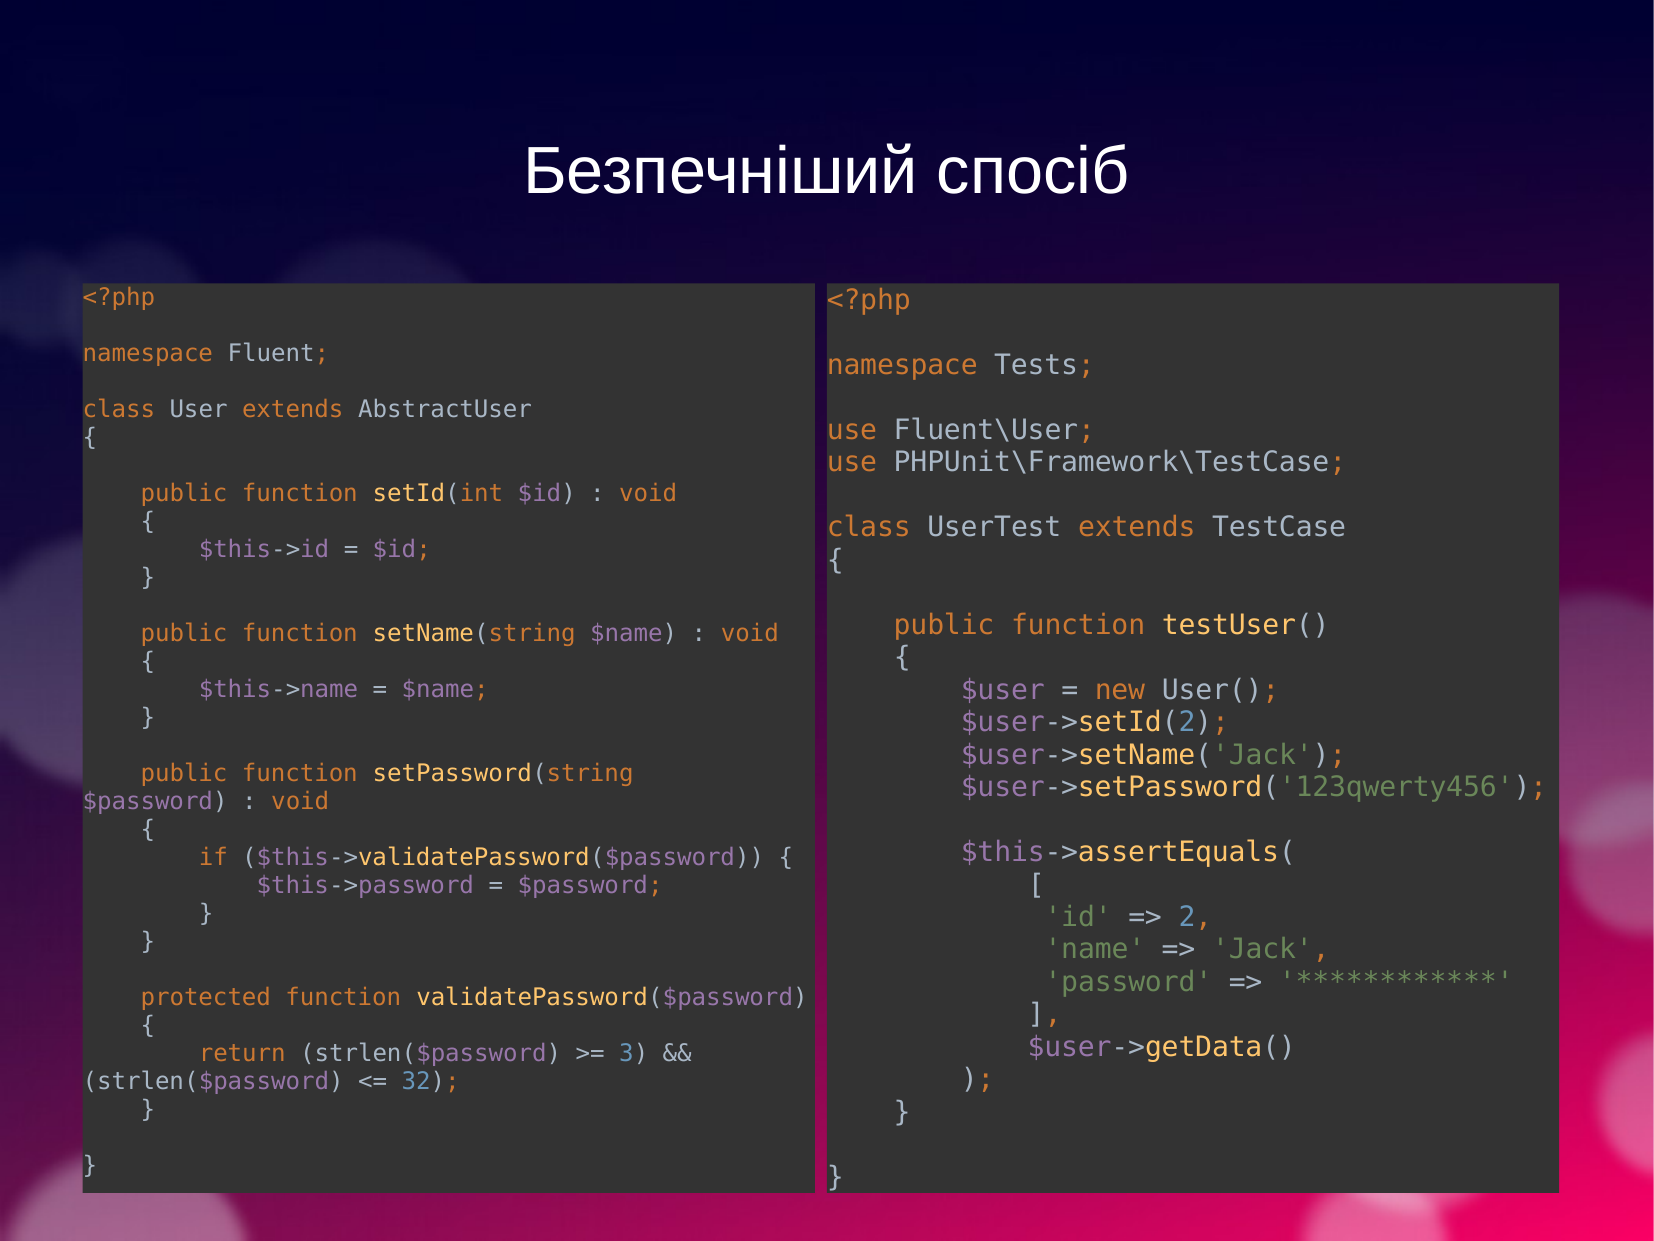

# Безпечніший спосіб
<?php
namespace Fluent;
class User extends AbstractUser
{
 public function setId(int $id) : void
 {
 $this->id = $id;
 }
 public function setName(string $name) : void
 {
 $this->name = $name;
 }
 public function setPassword(string $password) : void
 {
 if ($this->validatePassword($password)) {
 $this->password = $password;
 }
 }
 protected function validatePassword($password)
 {
 return (strlen($password) >= 3) && (strlen($password) <= 32);
 }
}
<?php
namespace Tests;
use Fluent\User;
use PHPUnit\Framework\TestCase;
class UserTest extends TestCase
{
 public function testUser()
 {
 $user = new User();
 $user->setId(2);
 $user->setName('Jack');
 $user->setPassword('123qwerty456');
 $this->assertEquals(
 [
 'id' => 2,
 'name' => 'Jack',
 'password' => '************'
 ],
 $user->getData()
 );
 }
}